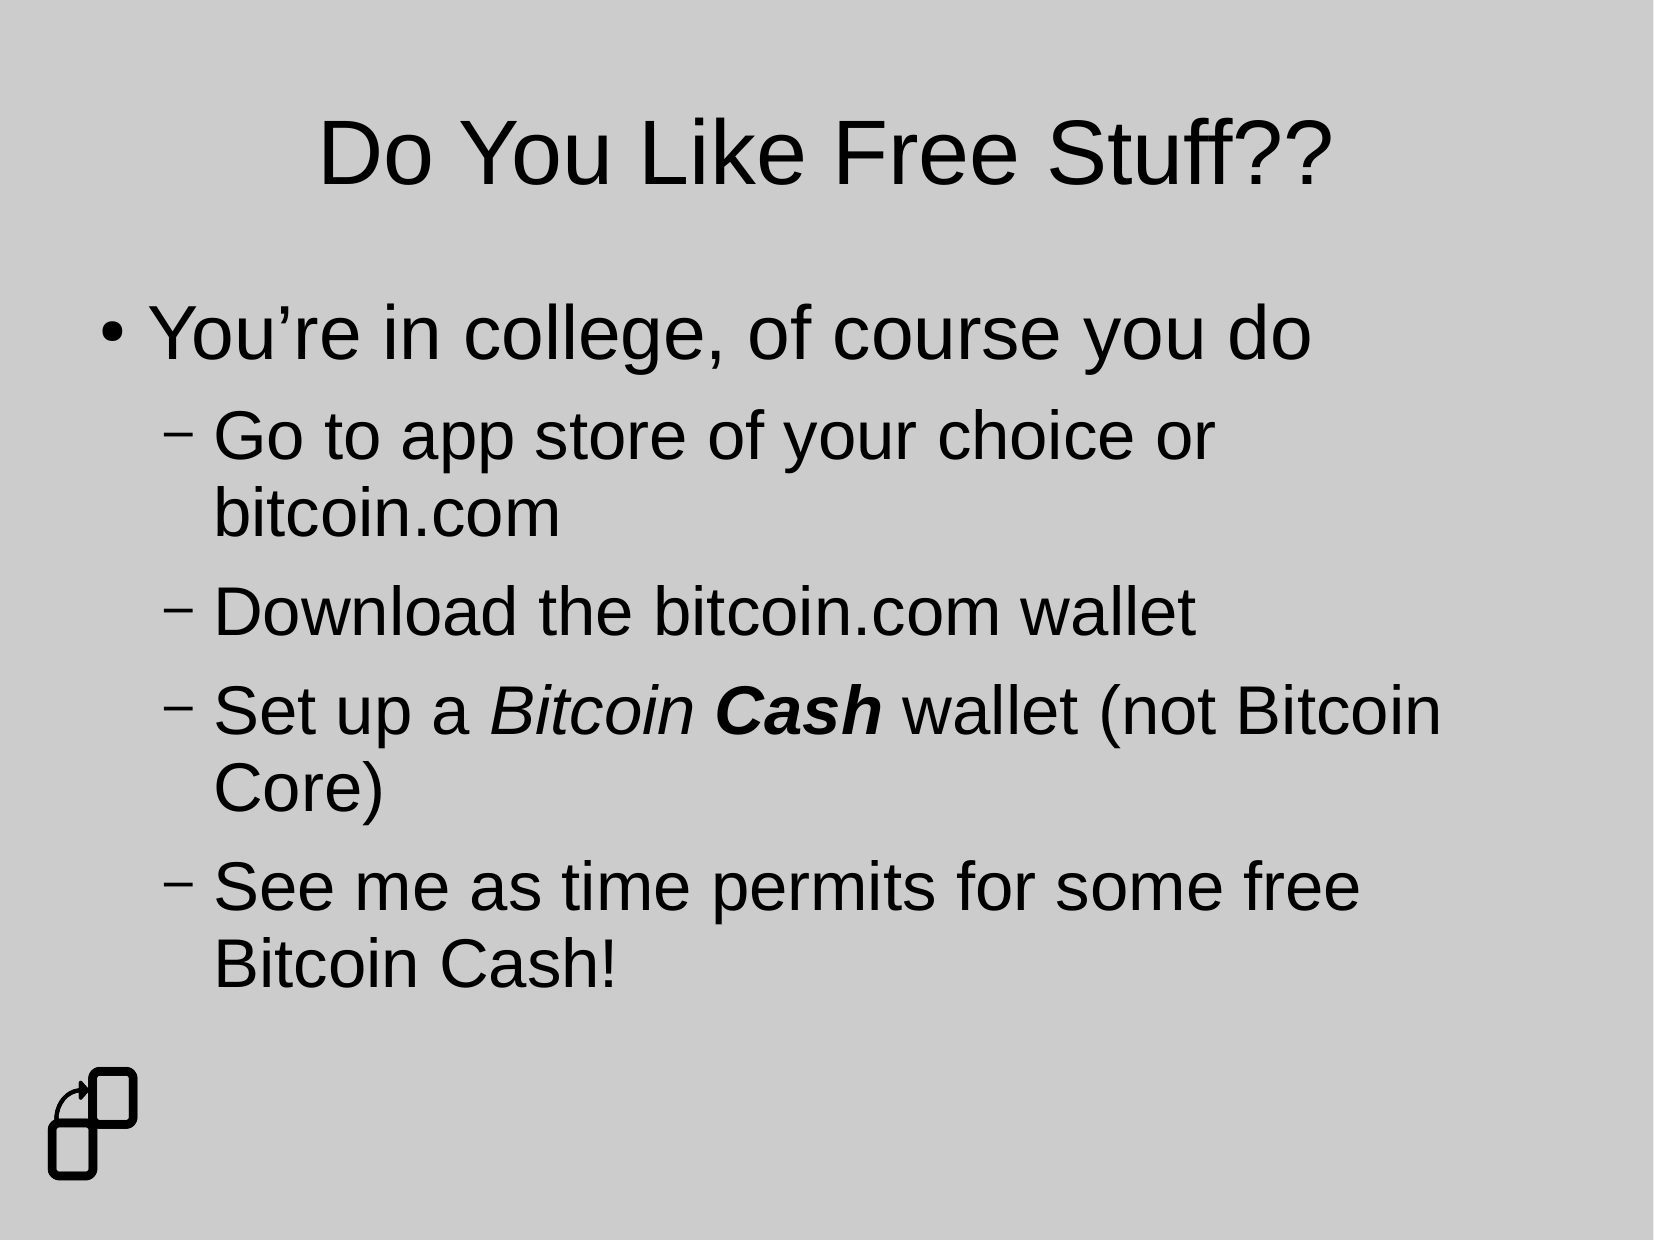

# Do You Like Free Stuff??
You’re in college, of course you do
Go to app store of your choice or bitcoin.com
Download the bitcoin.com wallet
Set up a Bitcoin Cash wallet (not Bitcoin Core)
See me as time permits for some free Bitcoin Cash!